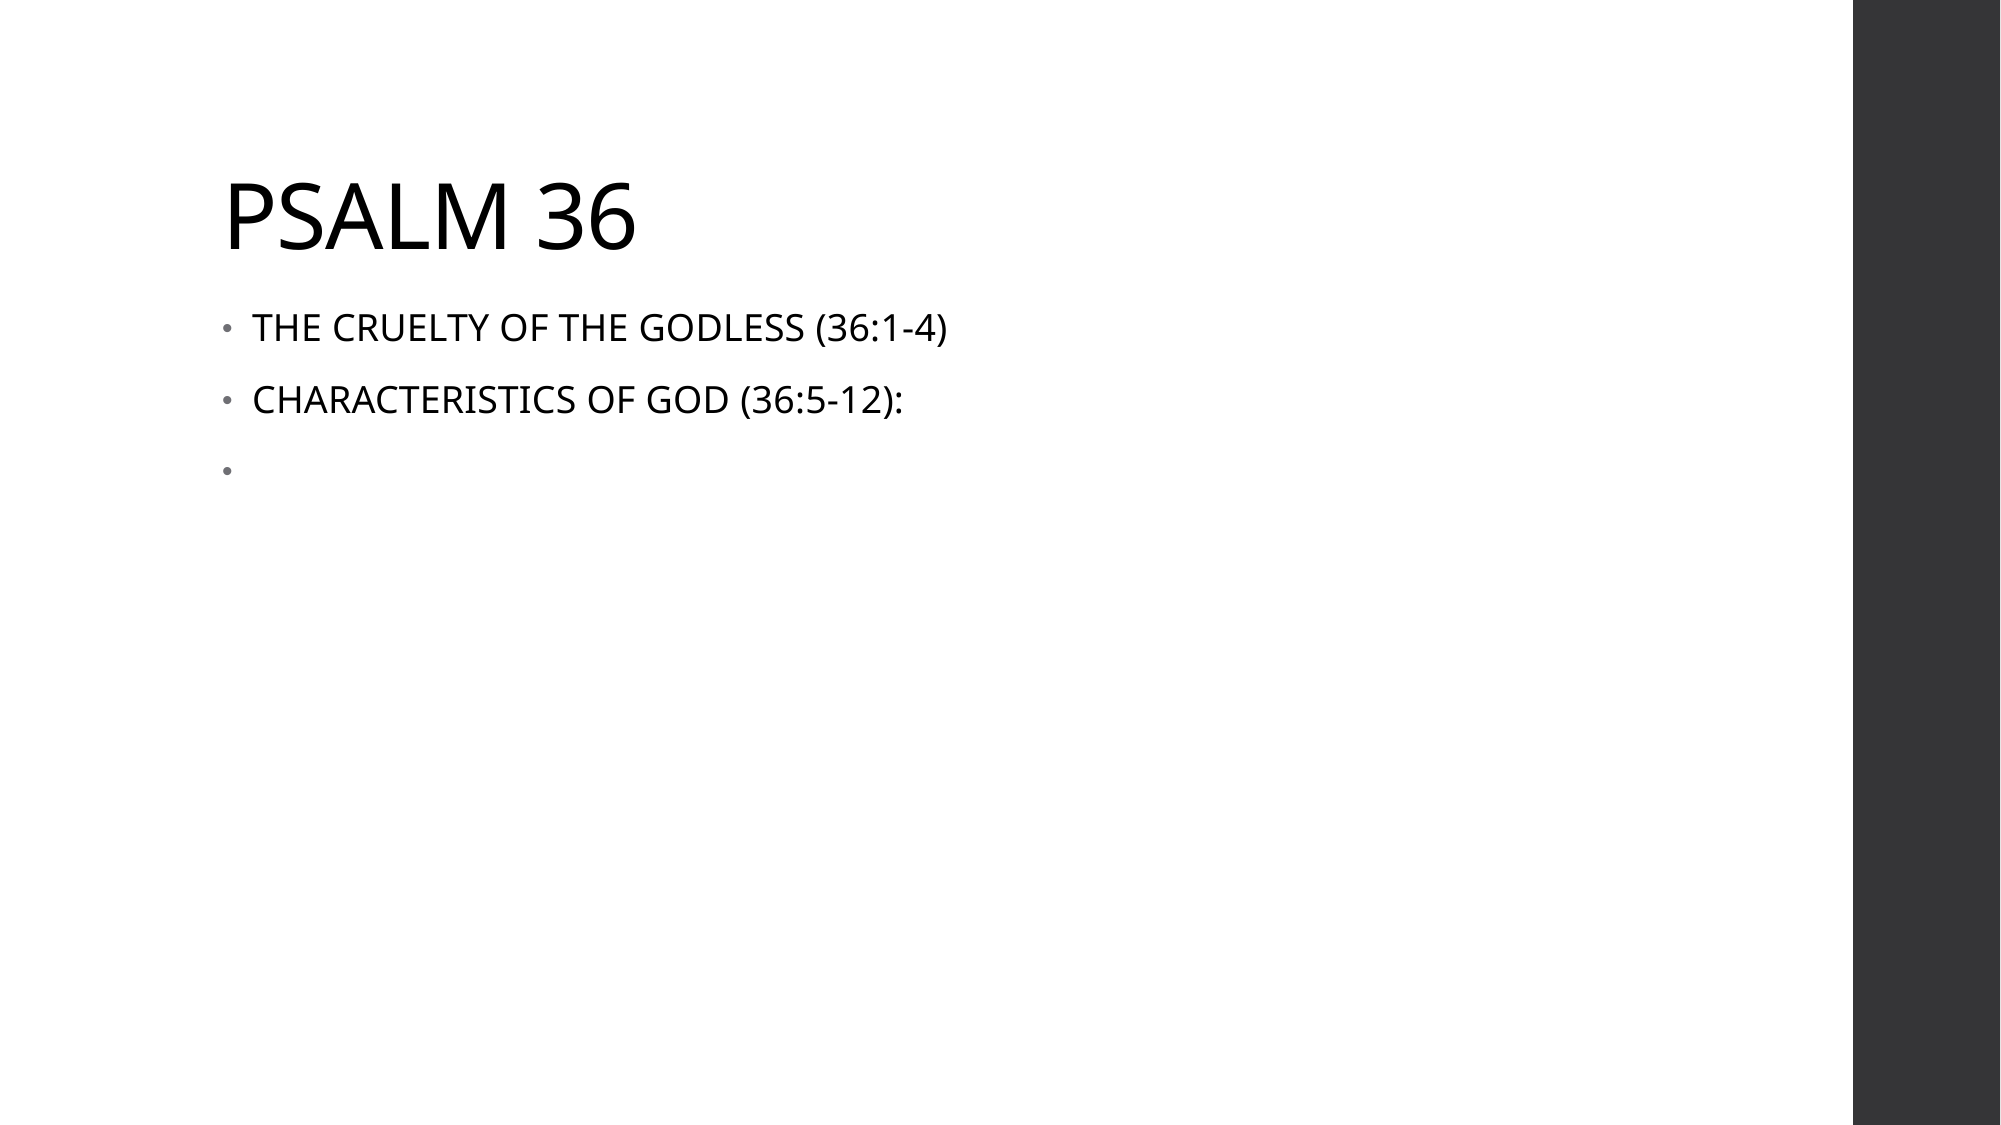

# PSALM 36
THE CRUELTY OF THE GODLESS (36:1-4)
CHARACTERISTICS OF GOD (36:5-12):